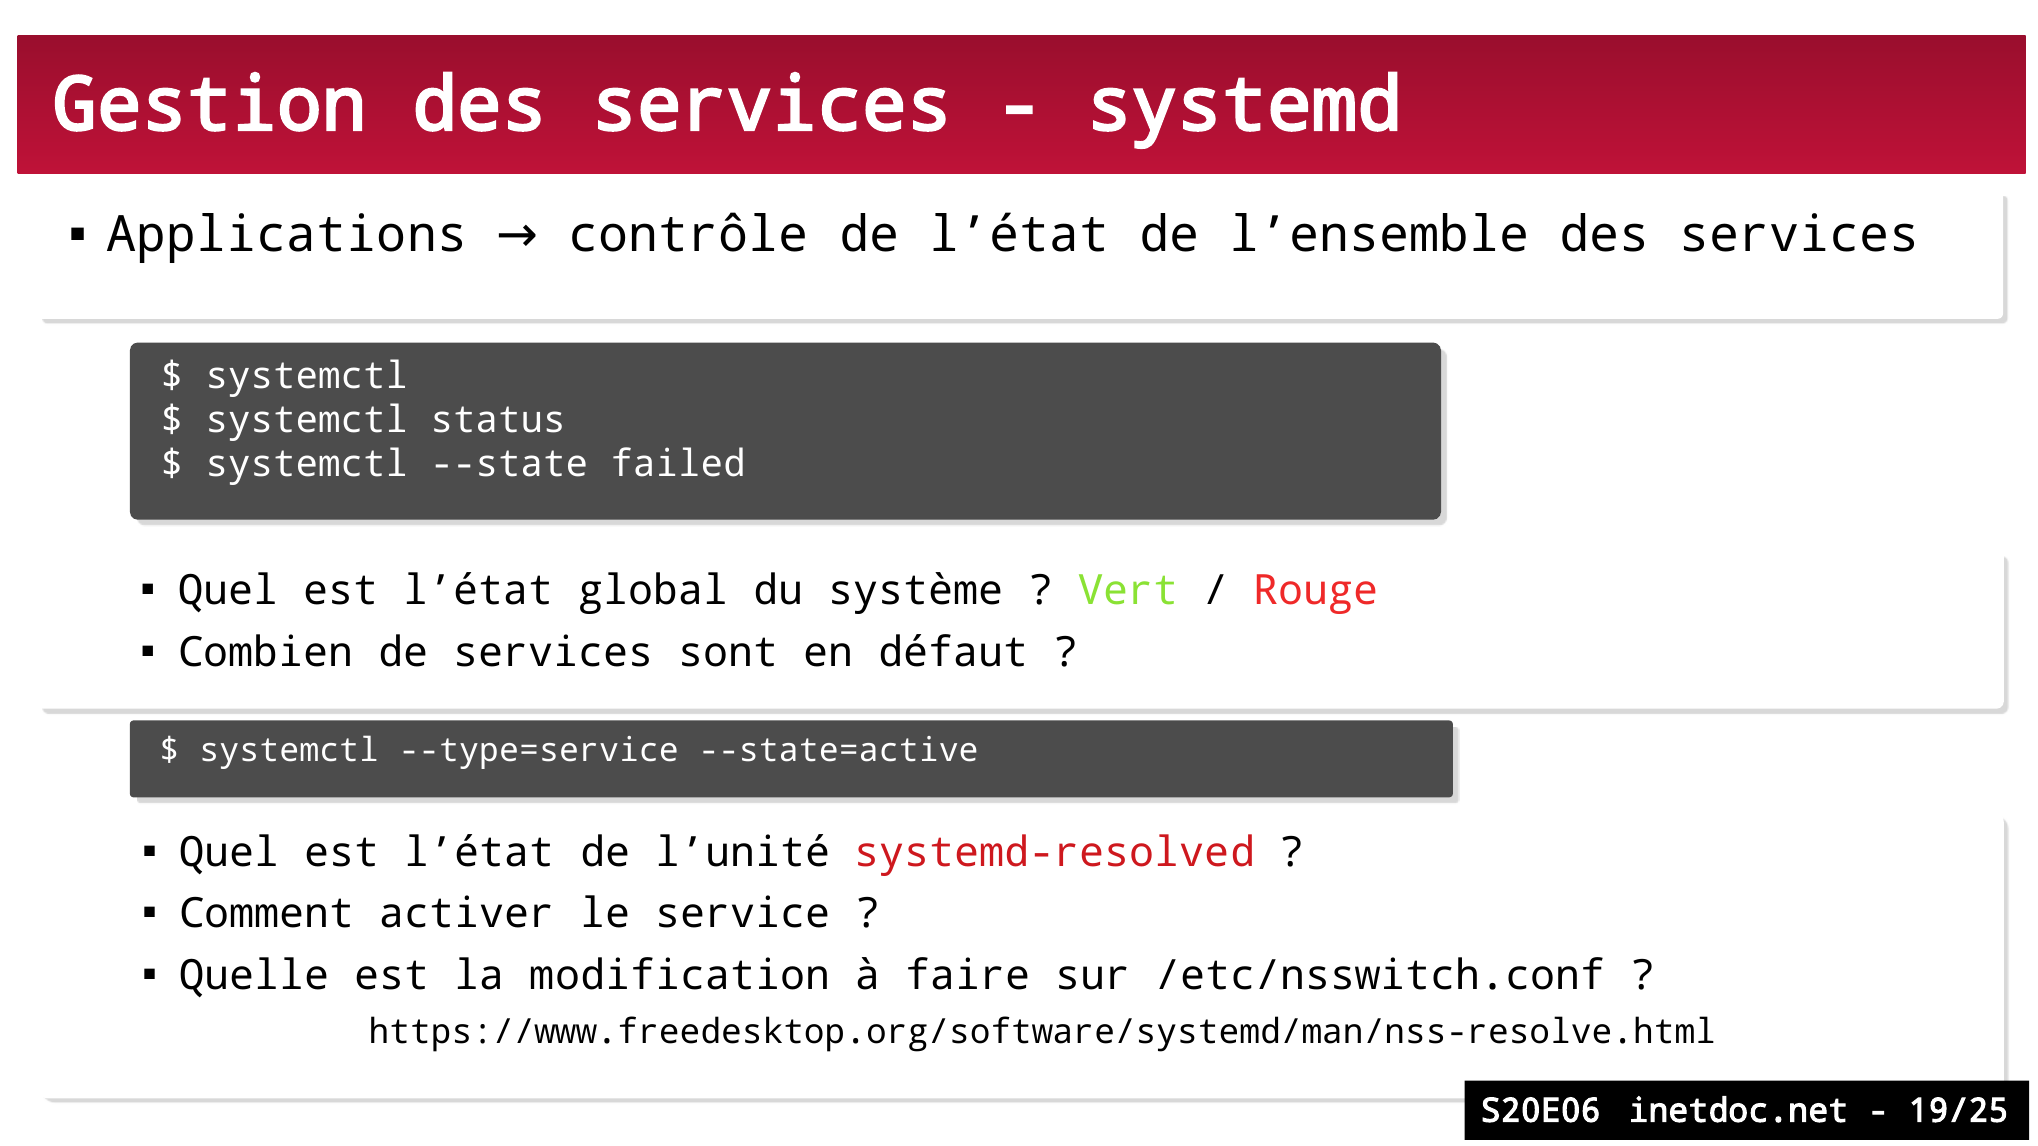

Gestion des services - systemd
Applications → contrôle de l’état de l’ensemble des services
$ systemctl
$ systemctl status
$ systemctl --state failed
Quel est l’état global du système ? Vert / Rouge
Combien de services sont en défaut ?
$ systemctl --type=service --state=active
Quel est l’état de l’unité systemd-resolved ?
Comment activer le service ?
Quelle est la modification à faire sur /etc/nsswitch.conf ?
				https://www.freedesktop.org/software/systemd/man/nss-resolve.html
S20E06	inetdoc.net - /25